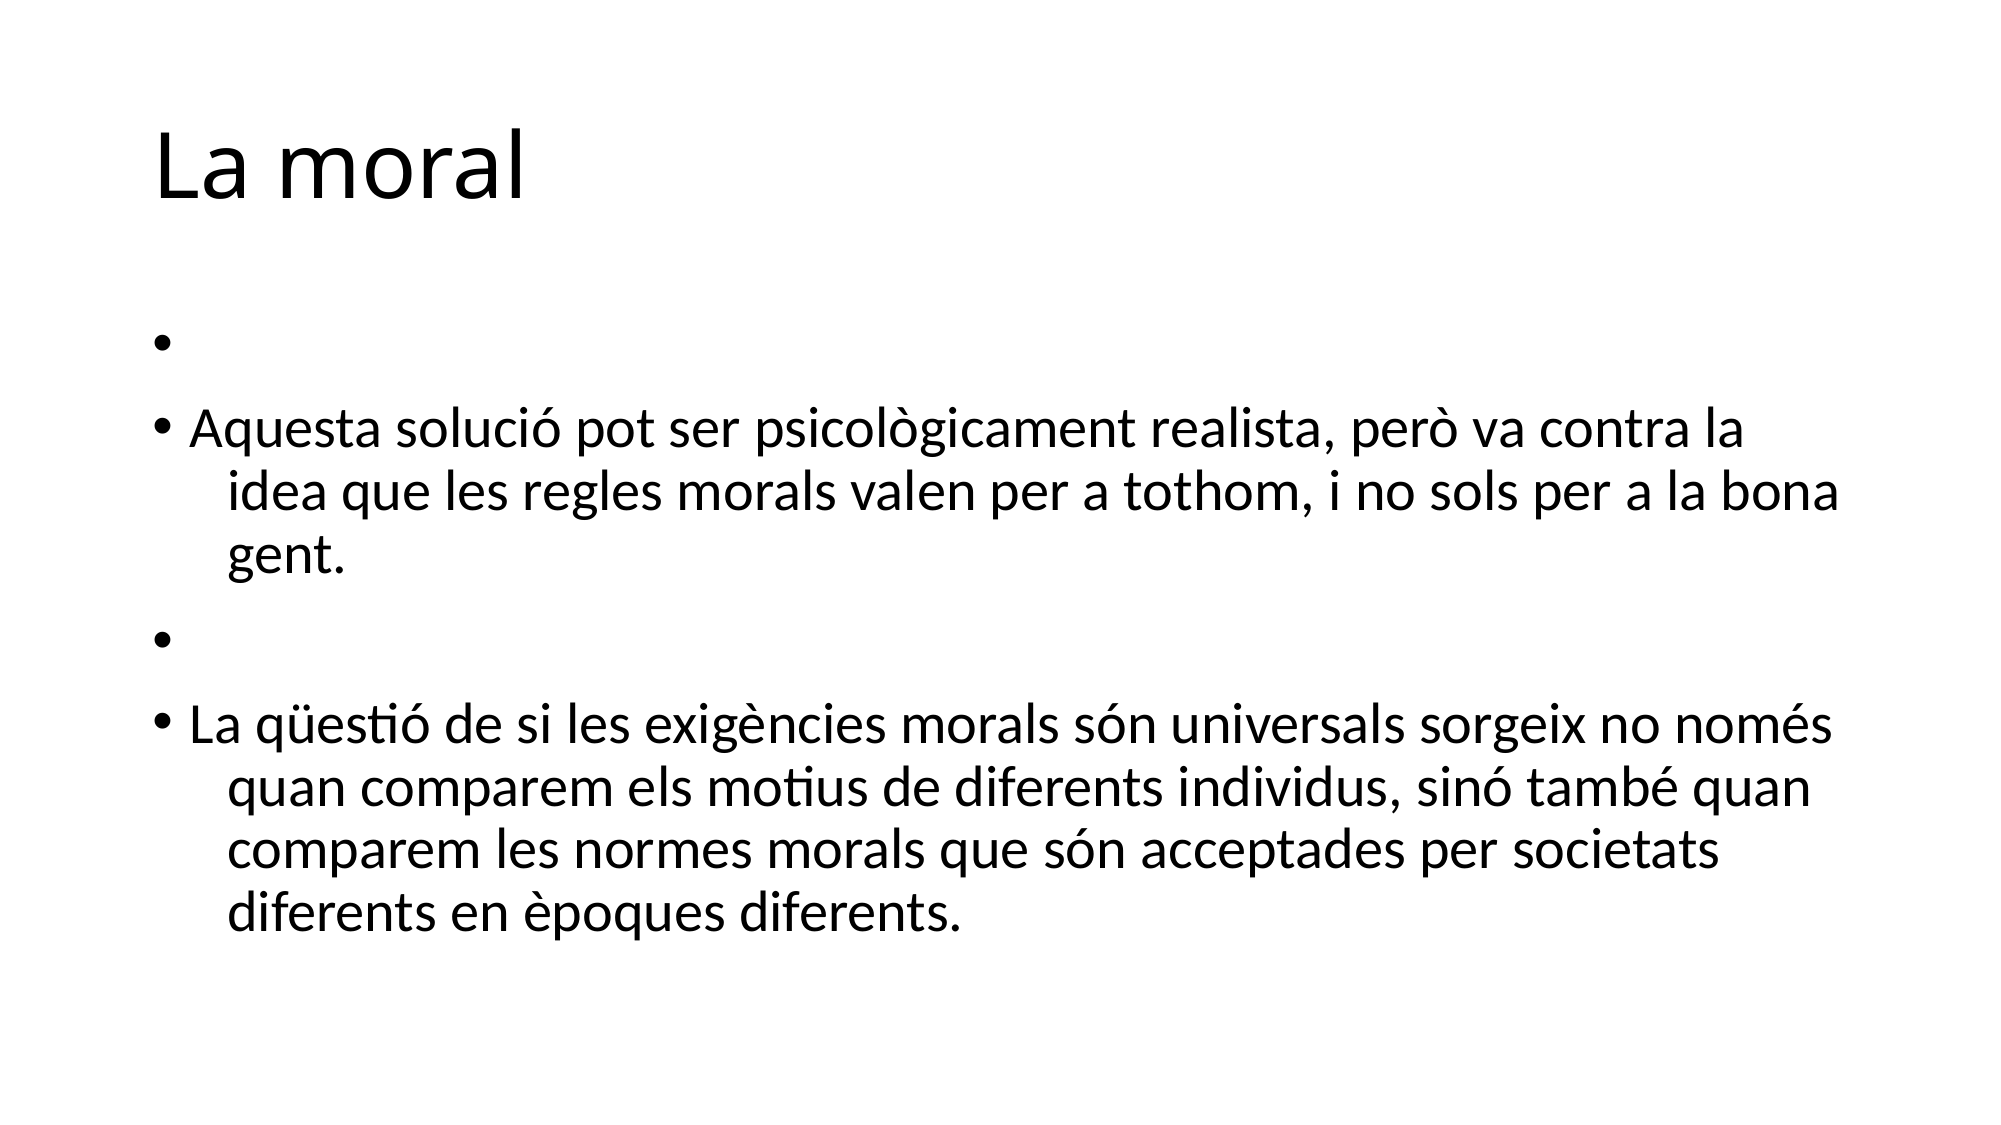

# La moral
Aquesta solució pot ser psicològicament realista, però va contra la idea que les regles morals valen per a tothom, i no sols per a la bona gent.
La qüestió de si les exigències morals són universals sorgeix no només quan comparem els motius de diferents individus, sinó també quan comparem les normes morals que són acceptades per societats diferents en èpoques diferents.